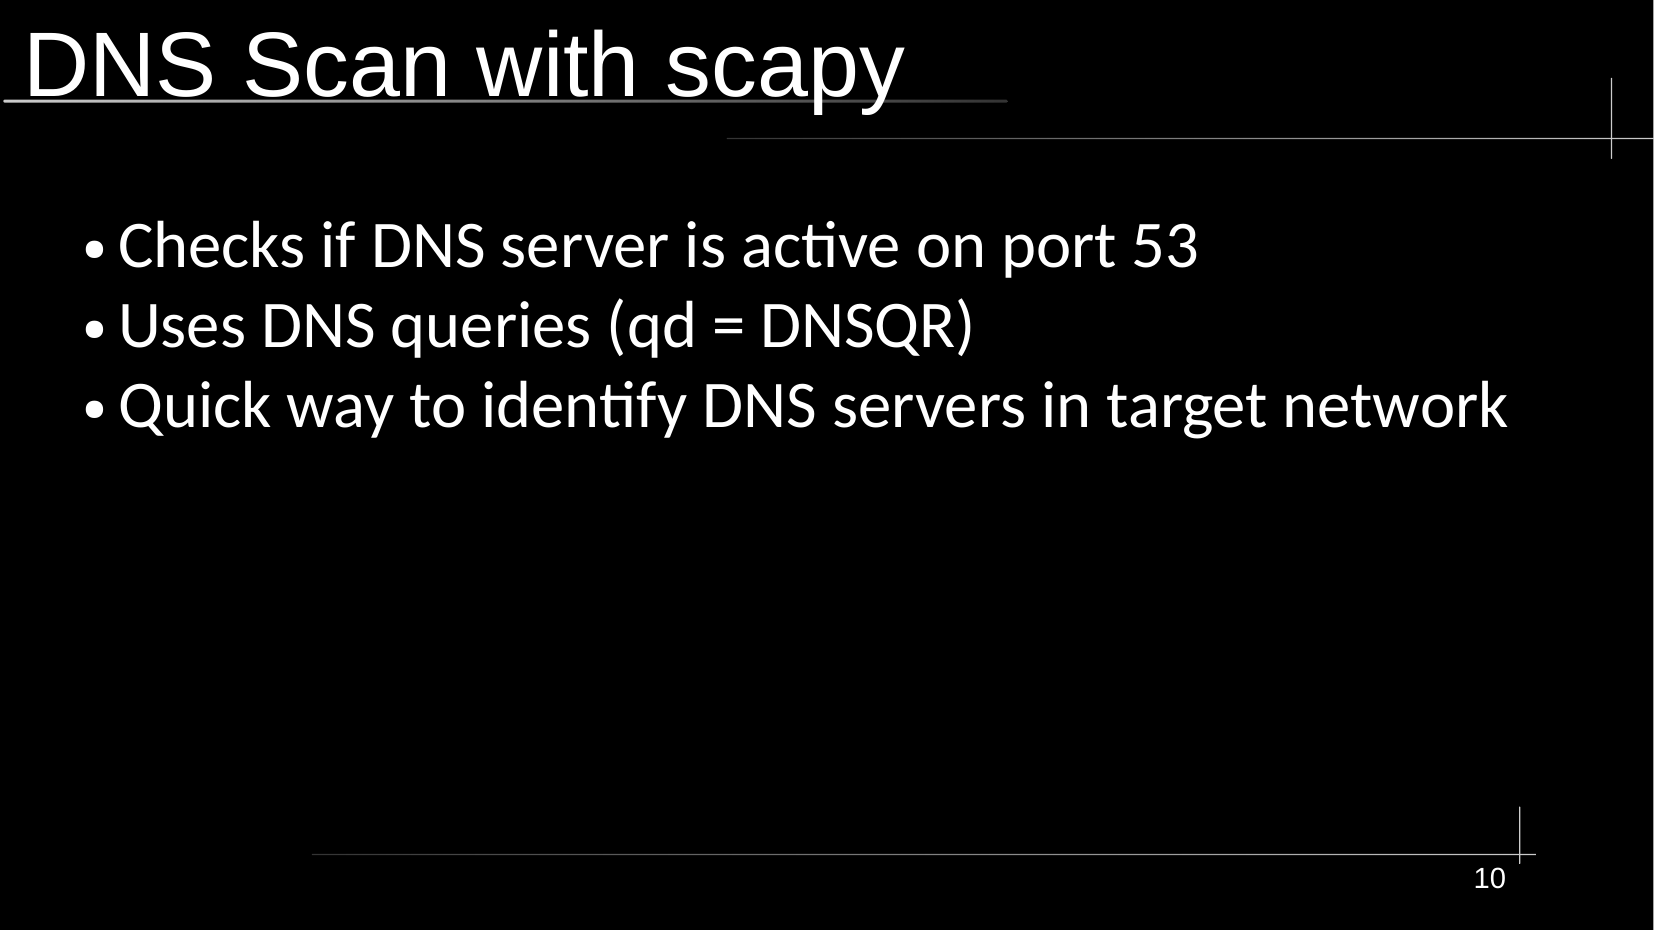

# DNS Scan with scapy
Checks if DNS server is active on port 53
Uses DNS queries (qd = DNSQR)
Quick way to identify DNS servers in target network
10